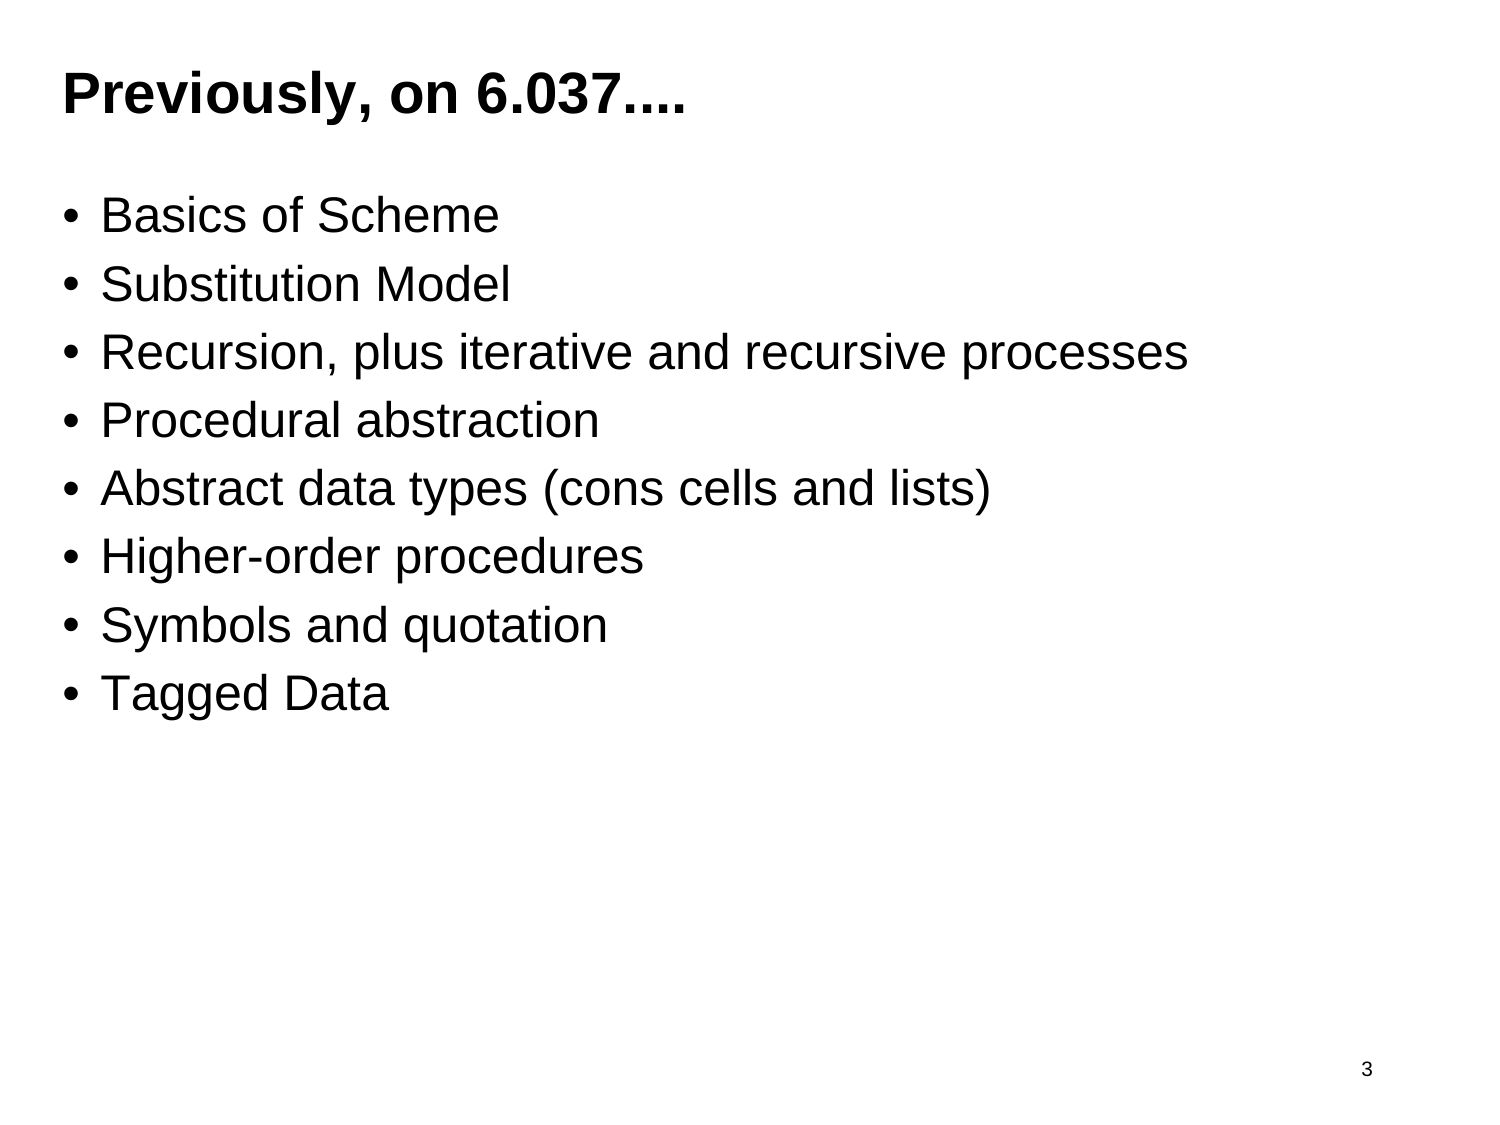

# Previously, on 6.037....
Basics of Scheme
Substitution Model
Recursion, plus iterative and recursive processes
Procedural abstraction
Abstract data types (cons cells and lists)
Higher-order procedures
Symbols and quotation
Tagged Data
3